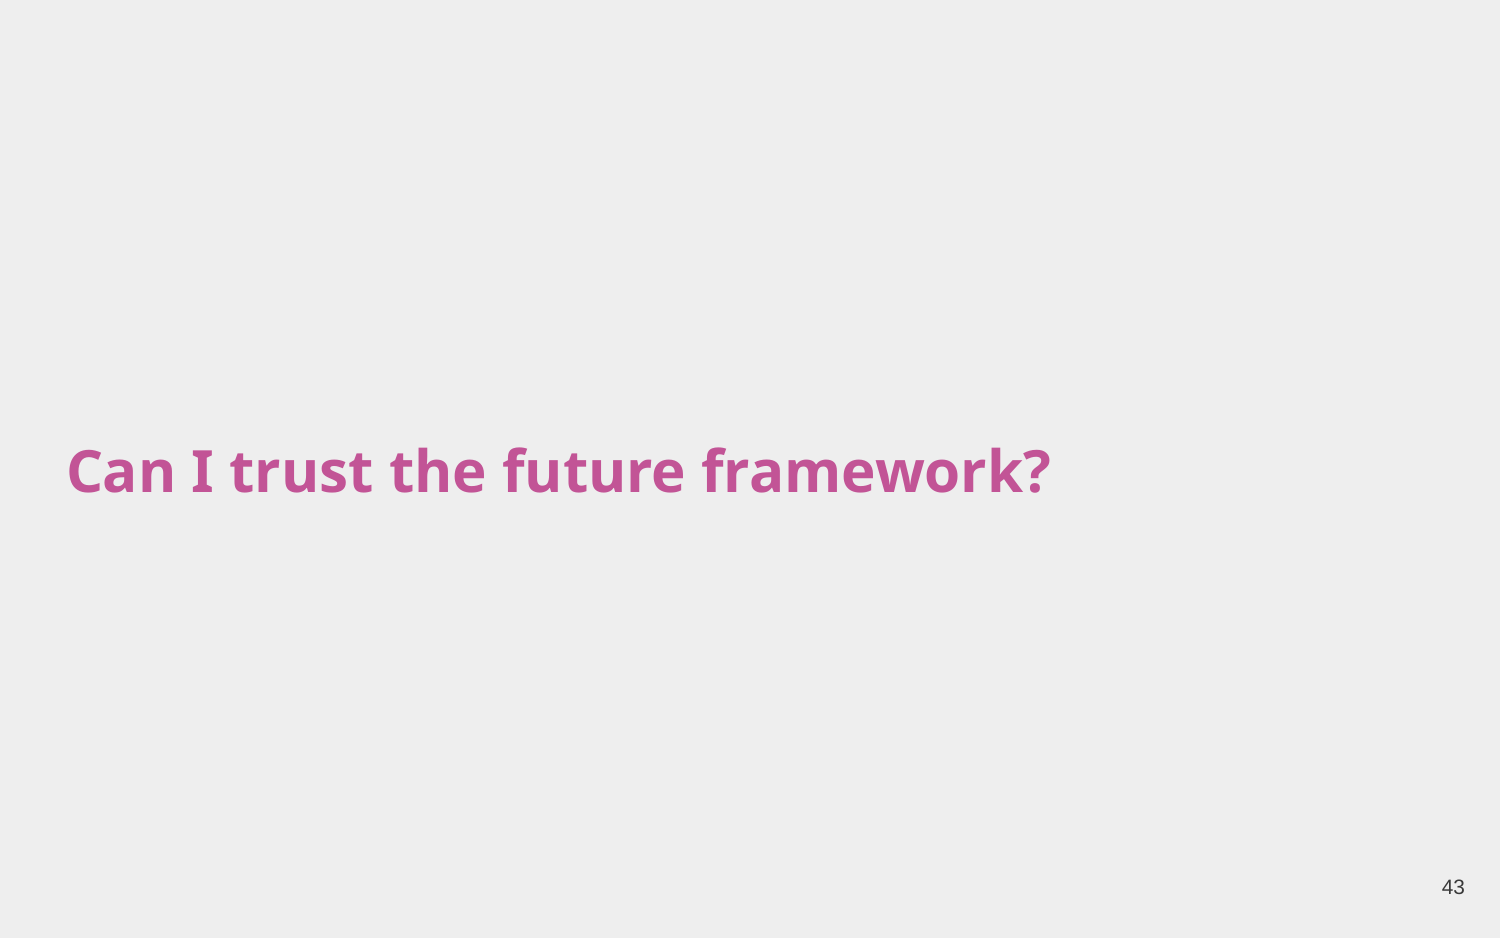

# Can I trust the future framework?